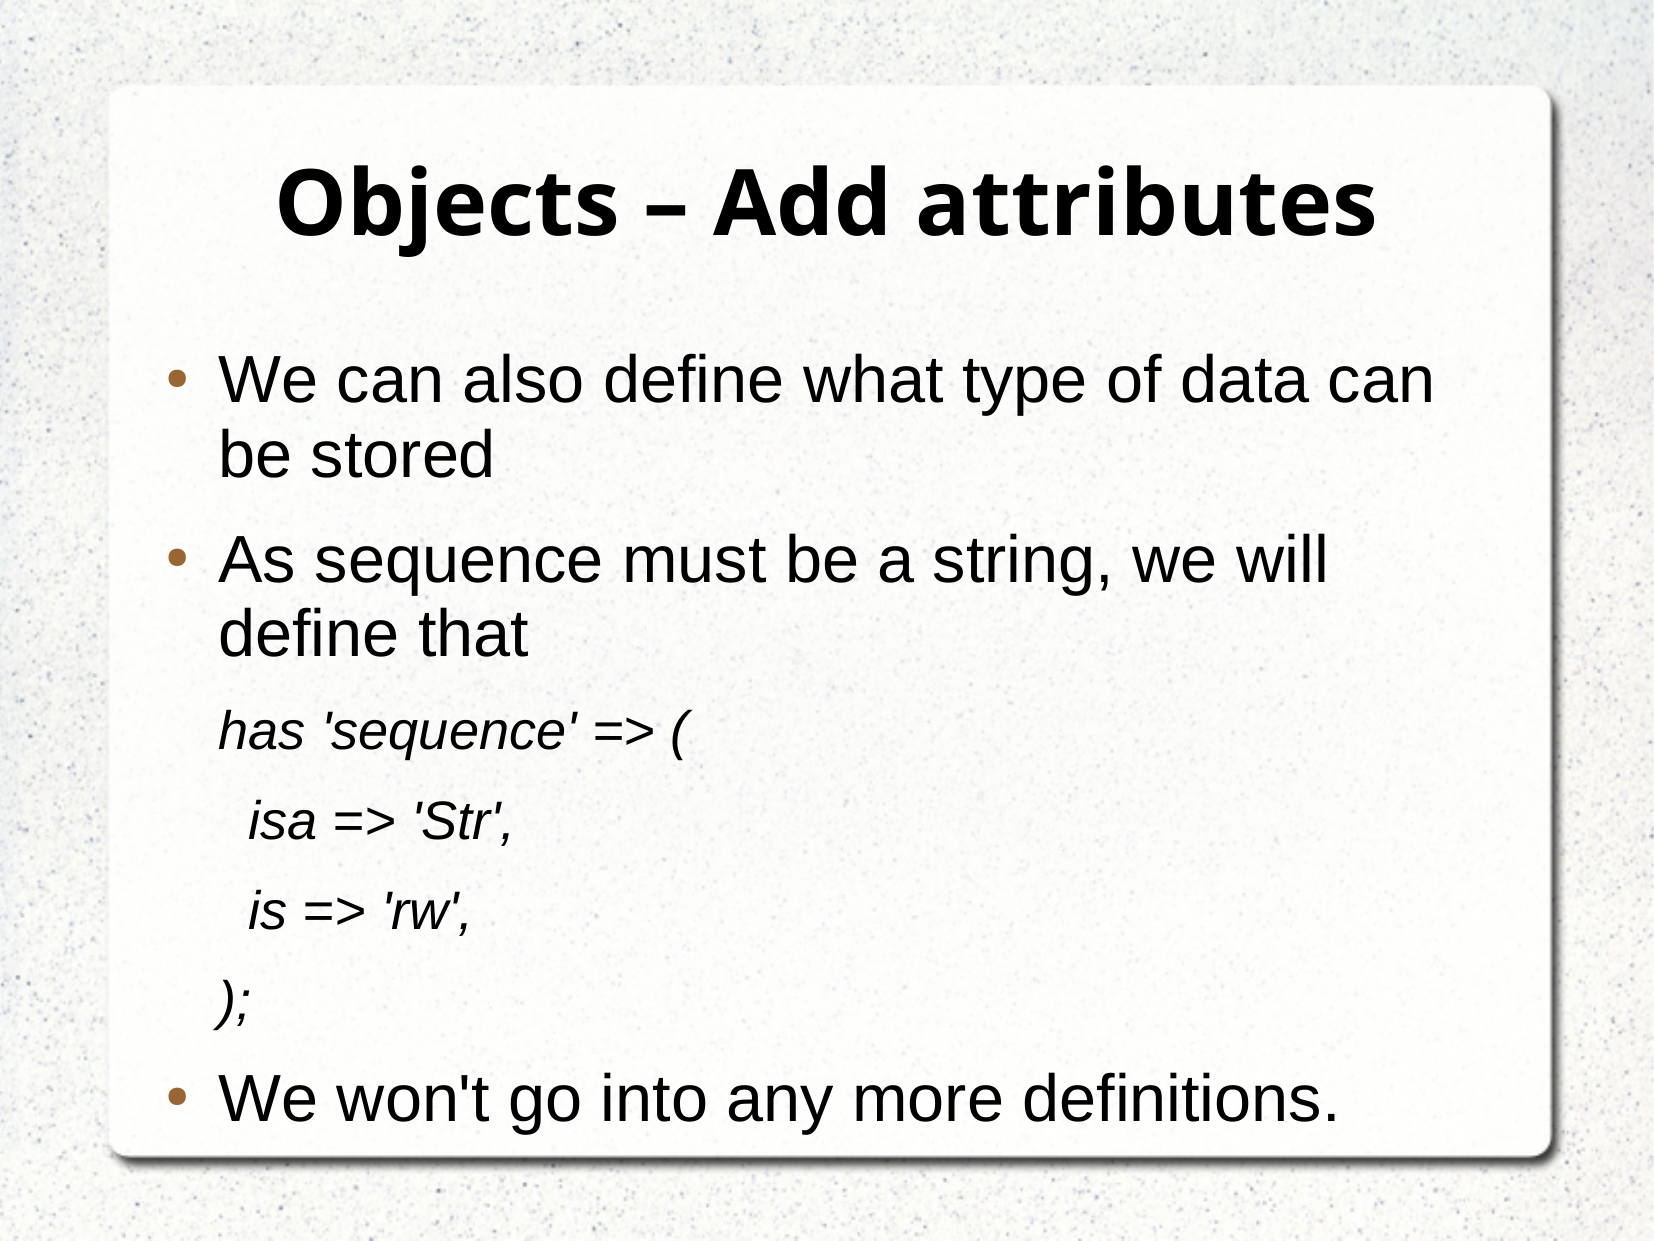

# Objects – Add attributes
We can also define what type of data can be stored
As sequence must be a string, we will define that
has 'sequence' => (
 isa => 'Str',
 is => 'rw',
);
We won't go into any more definitions.